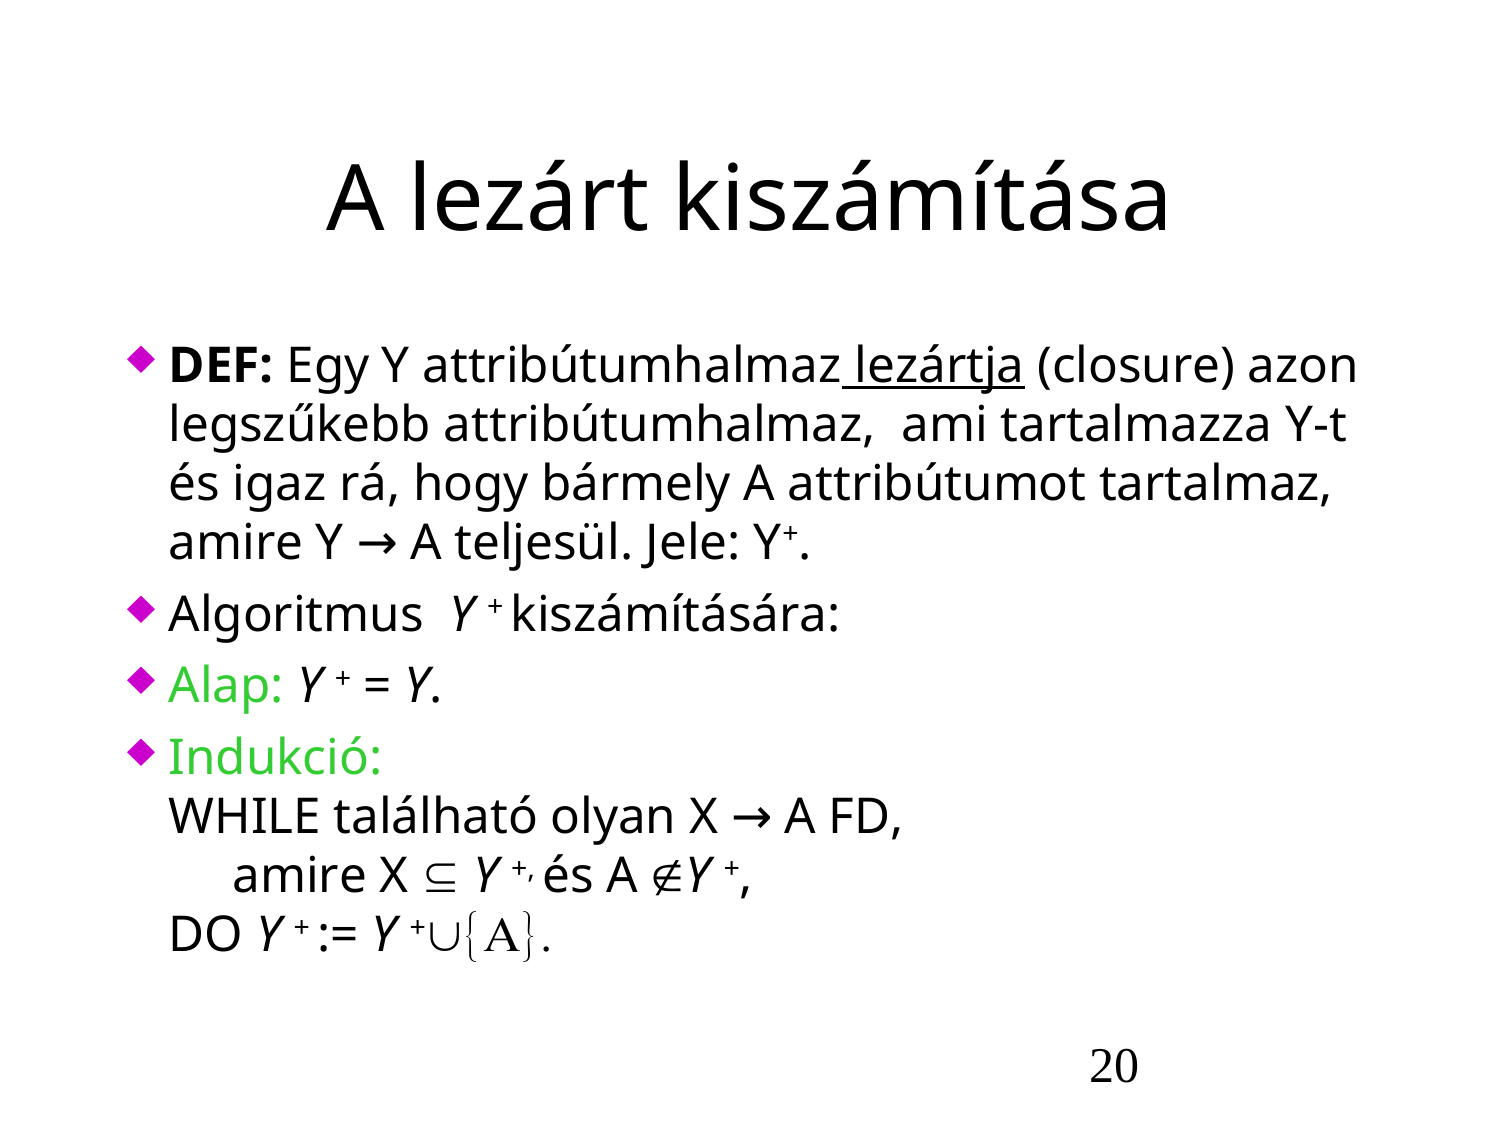

# A lezárt kiszámítása
DEF: Egy Y attribútumhalmaz lezártja (closure) azon legszűkebb attribútumhalmaz, ami tartalmazza Y-t és igaz rá, hogy bármely A attribútumot tartalmaz, amire Y → A teljesül. Jele: Y+.
Algoritmus Y + kiszámítására:
Alap: Y + = Y.
Indukció:
WHILE található olyan X → A FD,
 amire X  Y +, és A Y +,
DO Y + := Y +{A}.
20